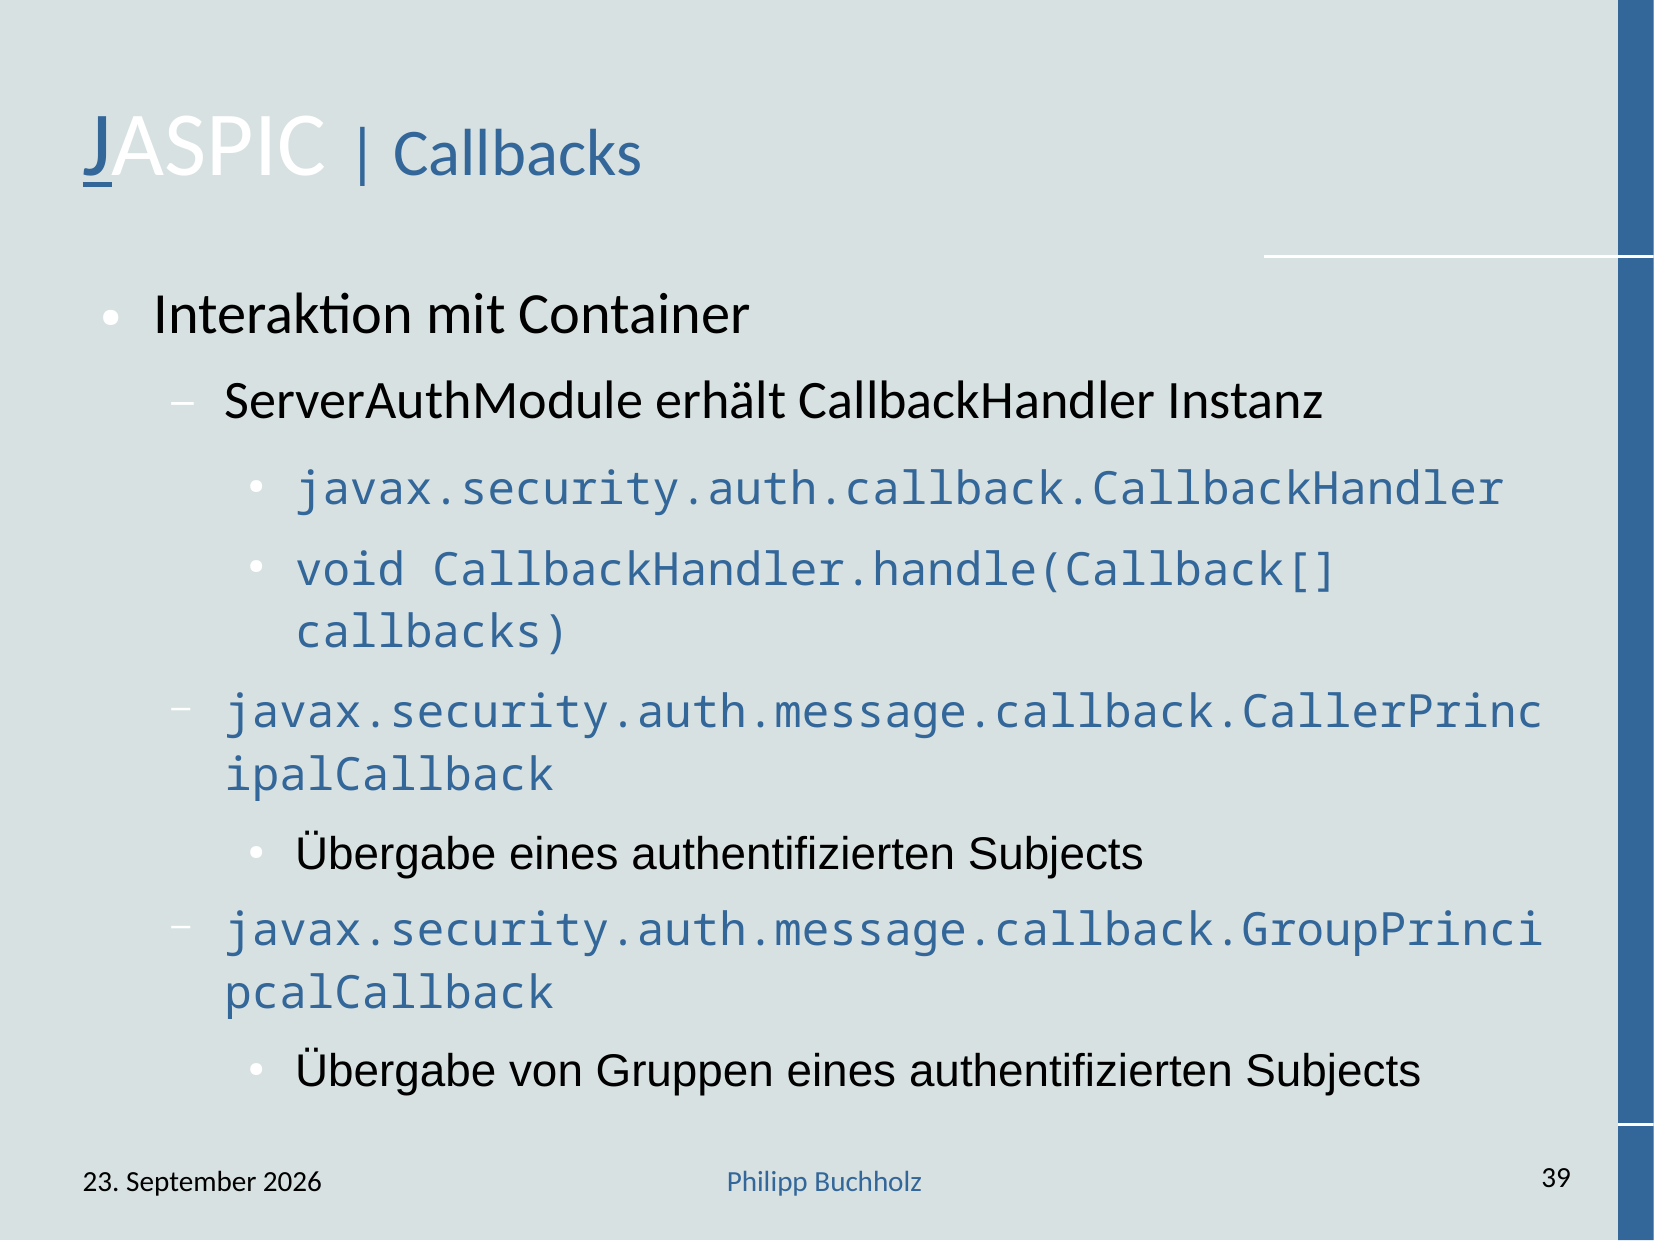

# JASPIC | Callbacks
Interaktion mit Container
ServerAuthModule erhält CallbackHandler Instanz
javax.security.auth.callback.CallbackHandler
void CallbackHandler.handle(Callback[] callbacks)
javax.security.auth.message.callback.CallerPrincipalCallback
Übergabe eines authentifizierten Subjects
javax.security.auth.message.callback.GroupPrincipcalCallback
Übergabe von Gruppen eines authentifizierten Subjects
39